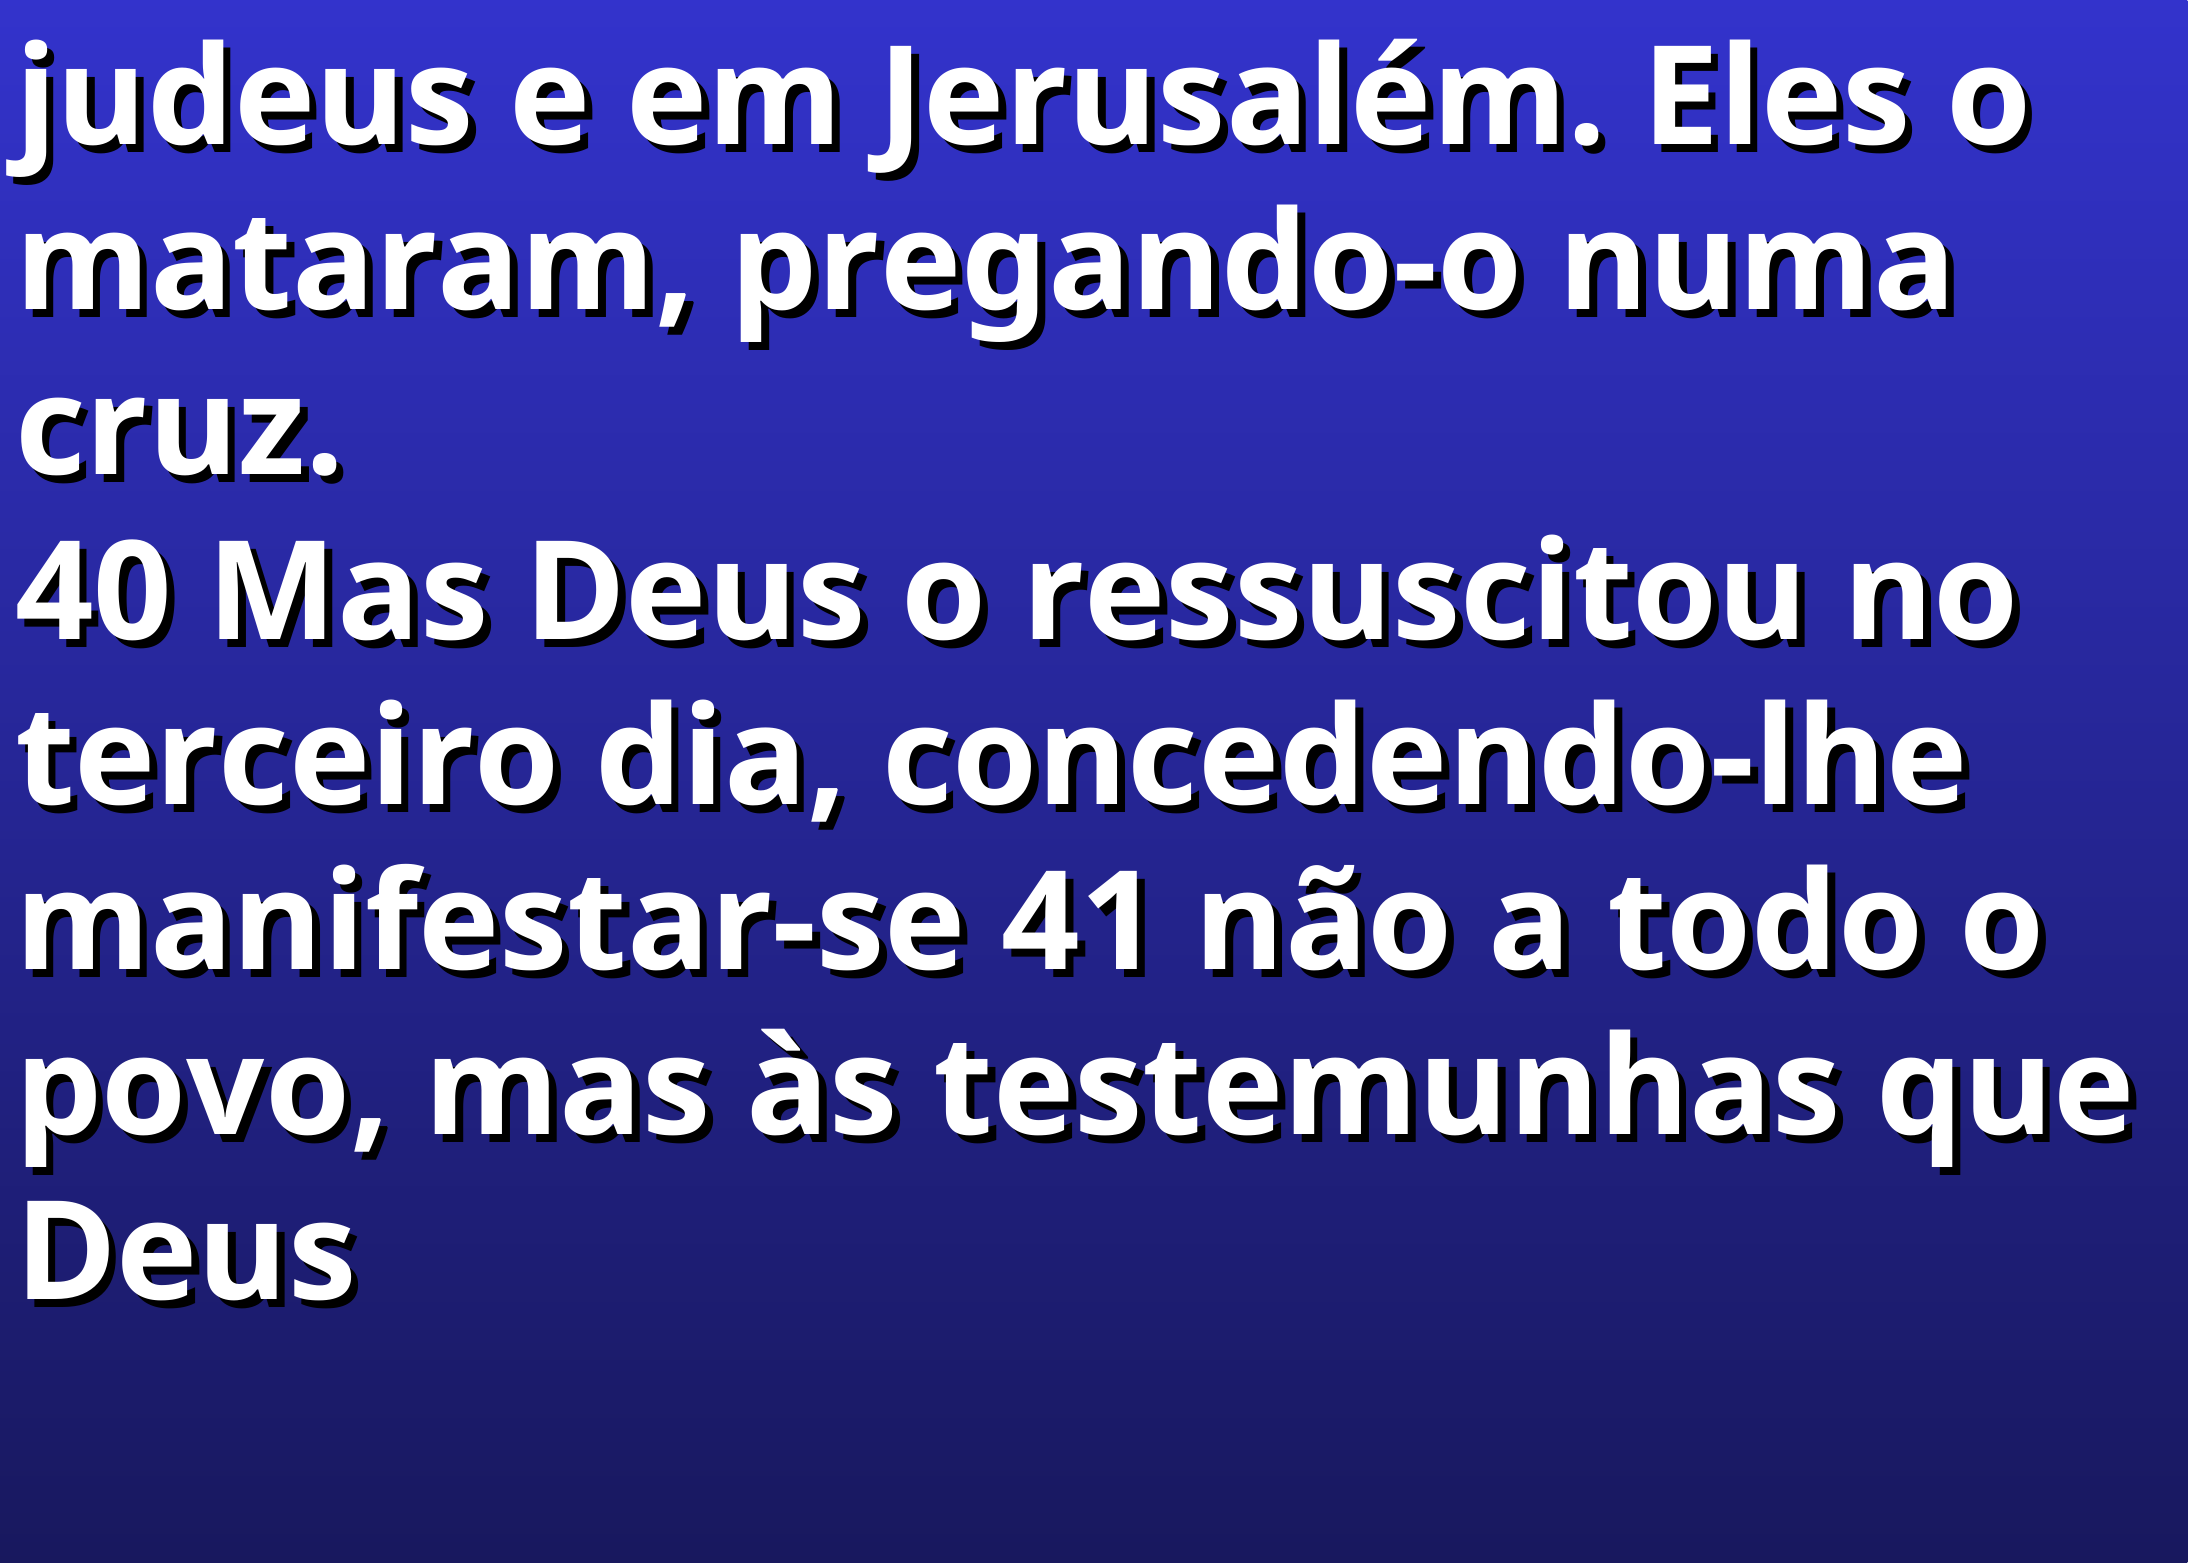

judeus e em Jerusalém. Eles o mataram, pregando-o numa cruz.
40 Mas Deus o ressuscitou no terceiro dia, concedendo-lhe manifestar-se 41 não a todo o povo, mas às testemunhas que Deus